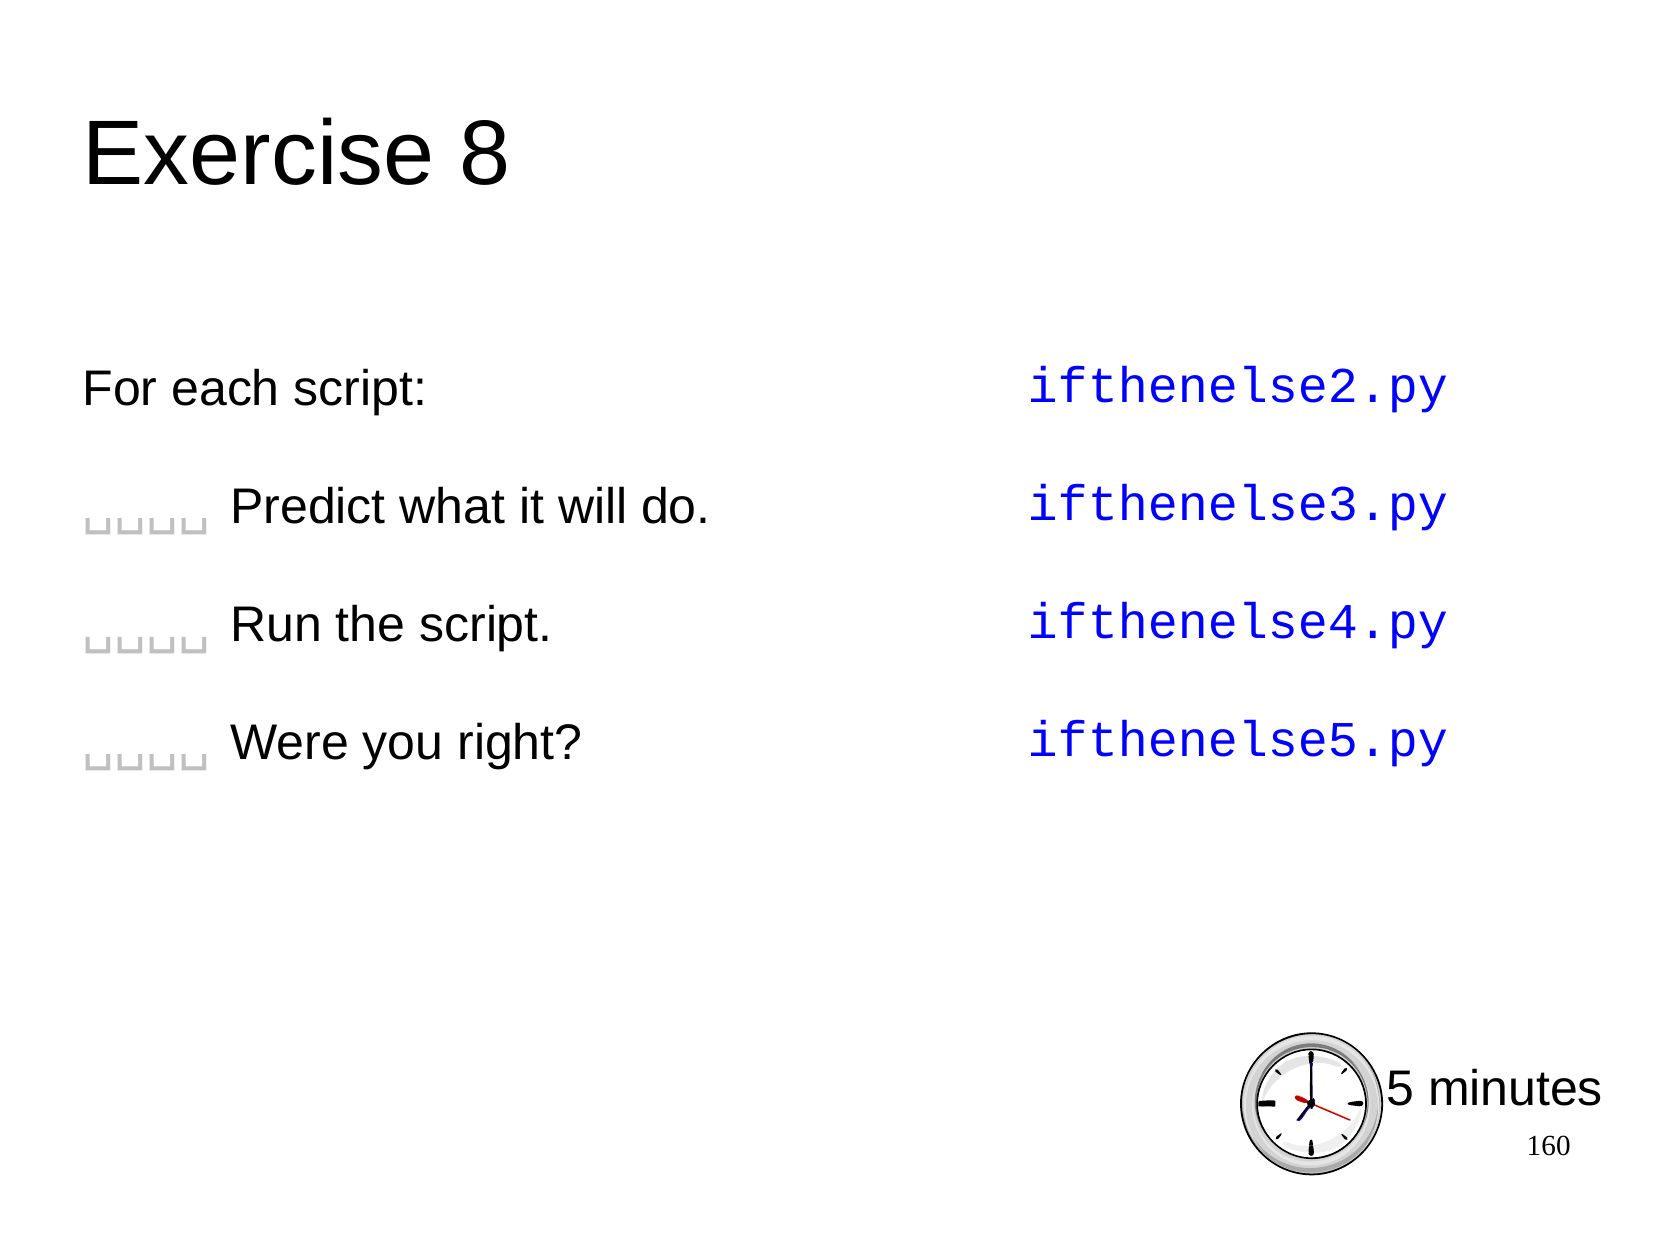

# Exercise 8
For each script:
ifthenelse2.py
Predict what it will do.
ifthenelse3.py
␣␣␣␣
ifthenelse4.py
Run the script.
␣␣␣␣
ifthenelse5.py
Were you right?
␣␣␣␣
5 minutes
160